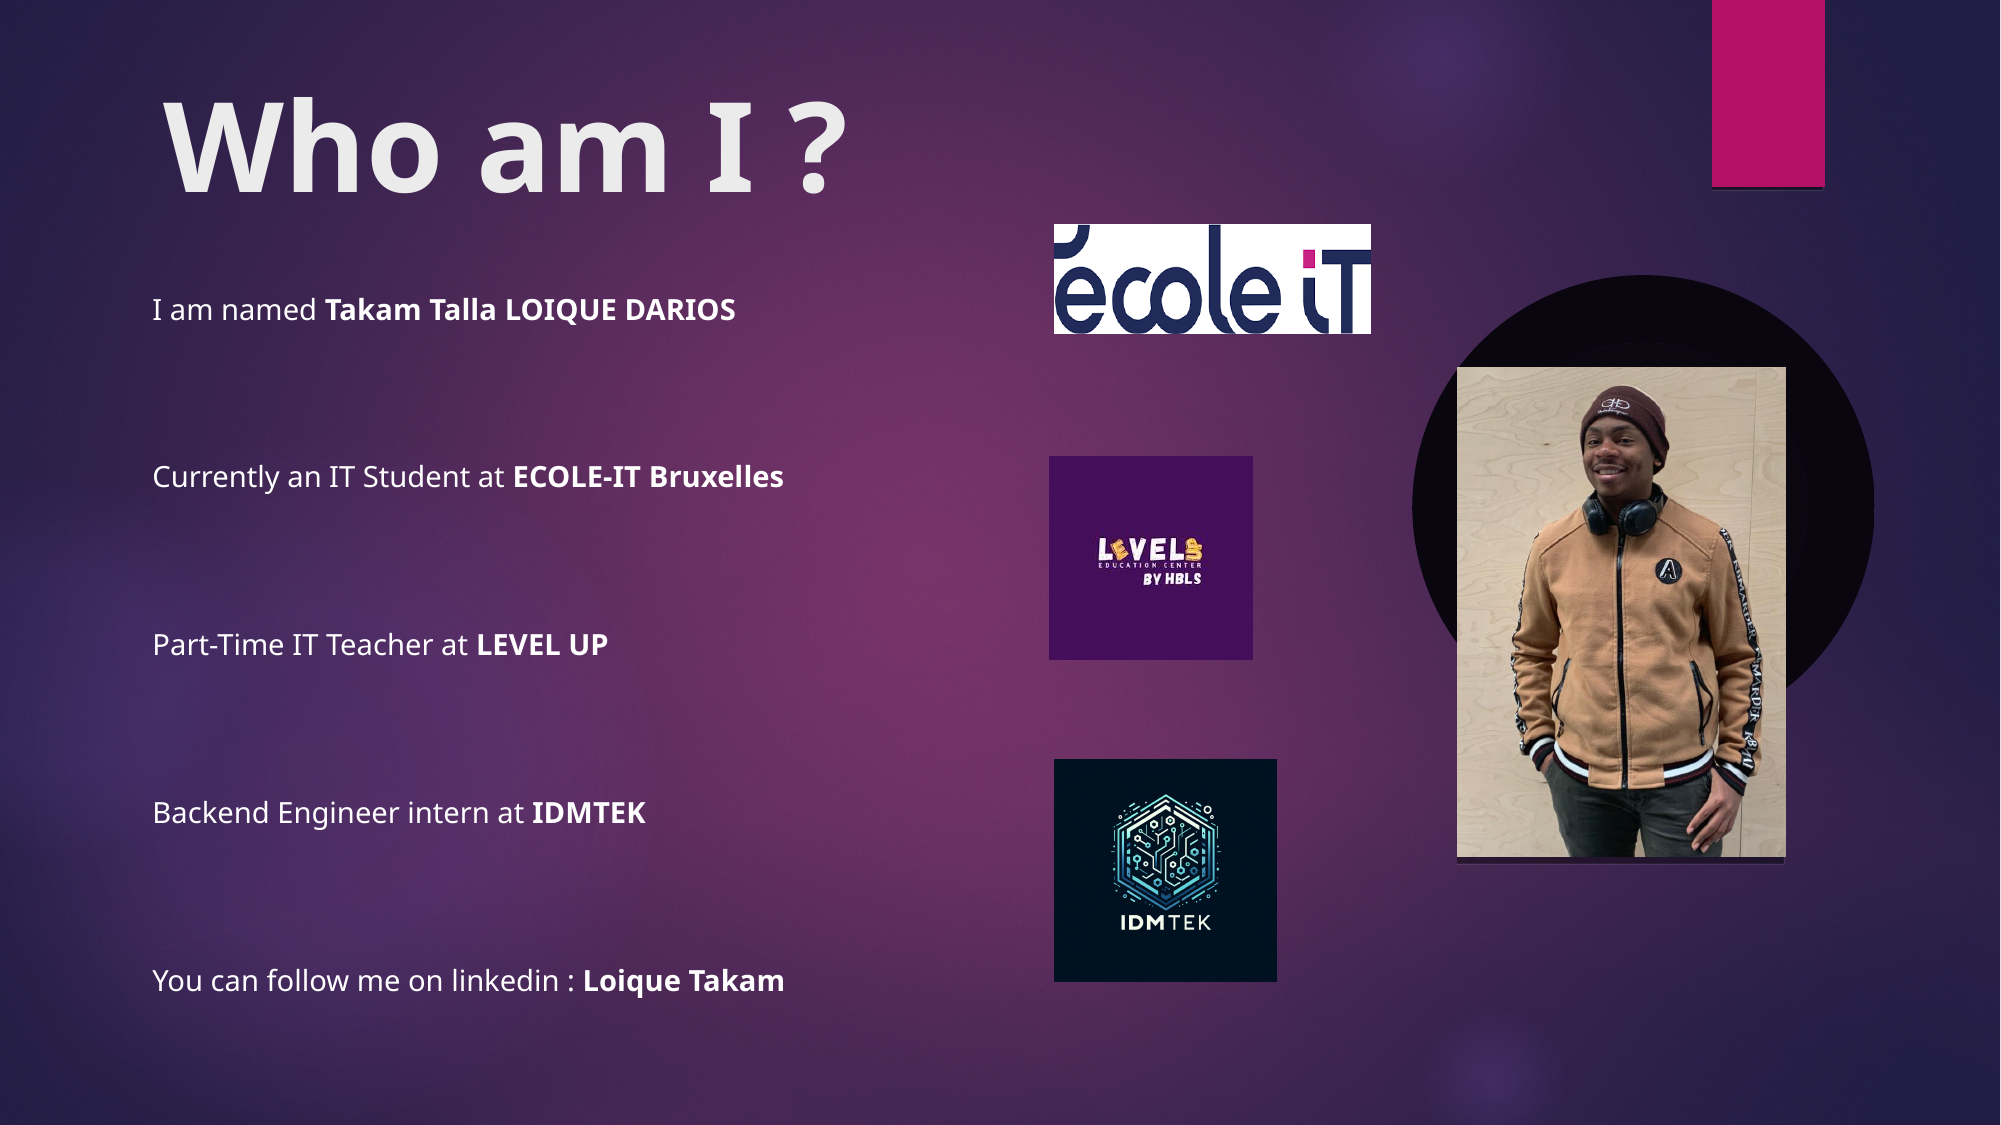

# Who am I ?
I am named Takam Talla LOIQUE DARIOS
Currently an IT Student at ECOLE-IT Bruxelles
Part-Time IT Teacher at LEVEL UP
Backend Engineer intern at IDMTEK
You can follow me on linkedin : Loique Takam